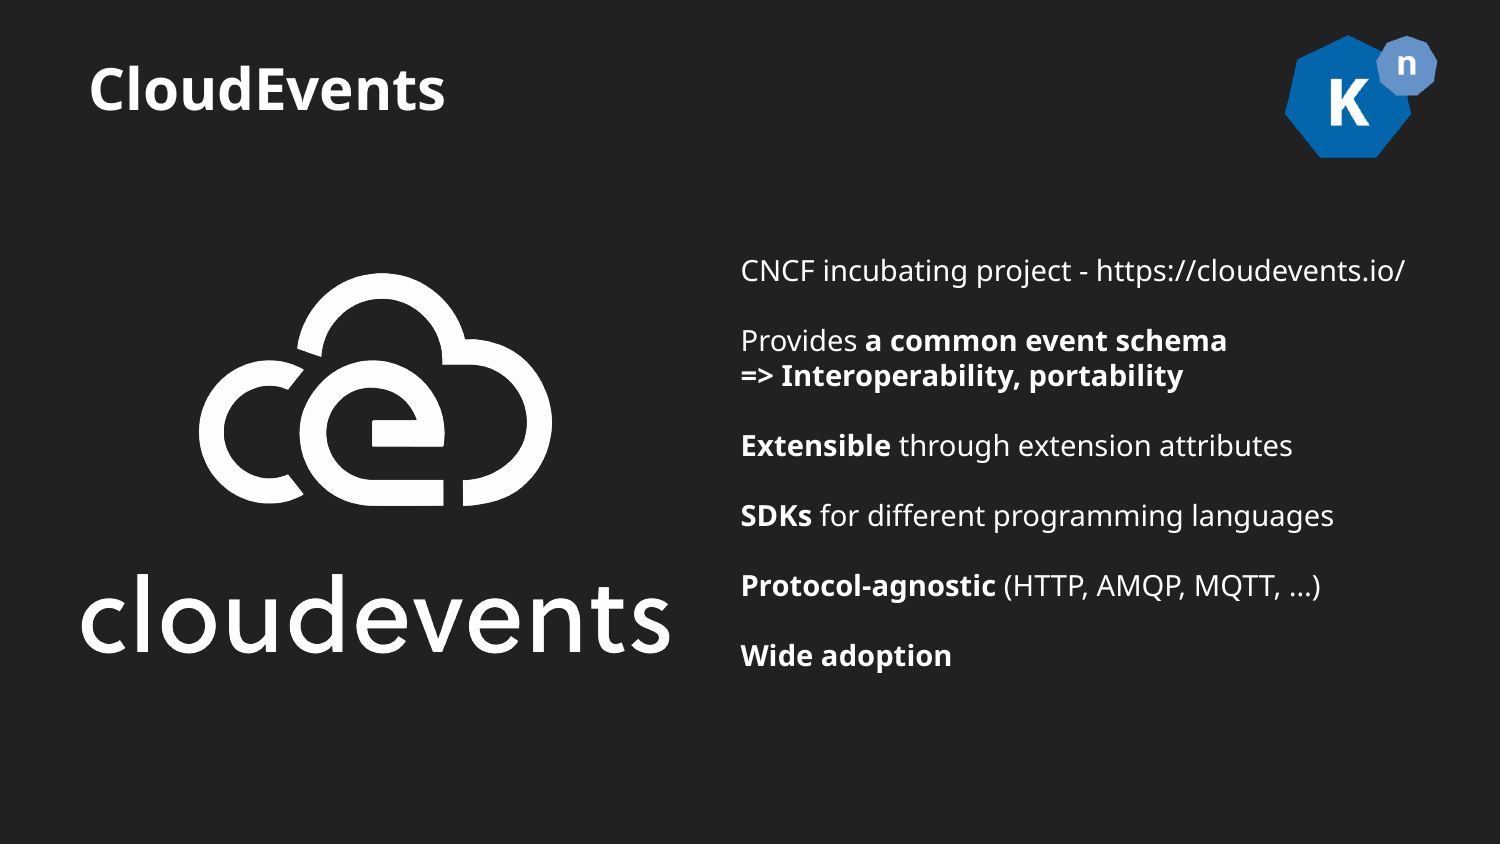

CloudEvents
CNCF incubating project - https://cloudevents.io/
Provides a common event schema
=> Interoperability, portability
Extensible through extension attributes
SDKs for different programming languages
Protocol-agnostic (HTTP, AMQP, MQTT, …)
Wide adoption